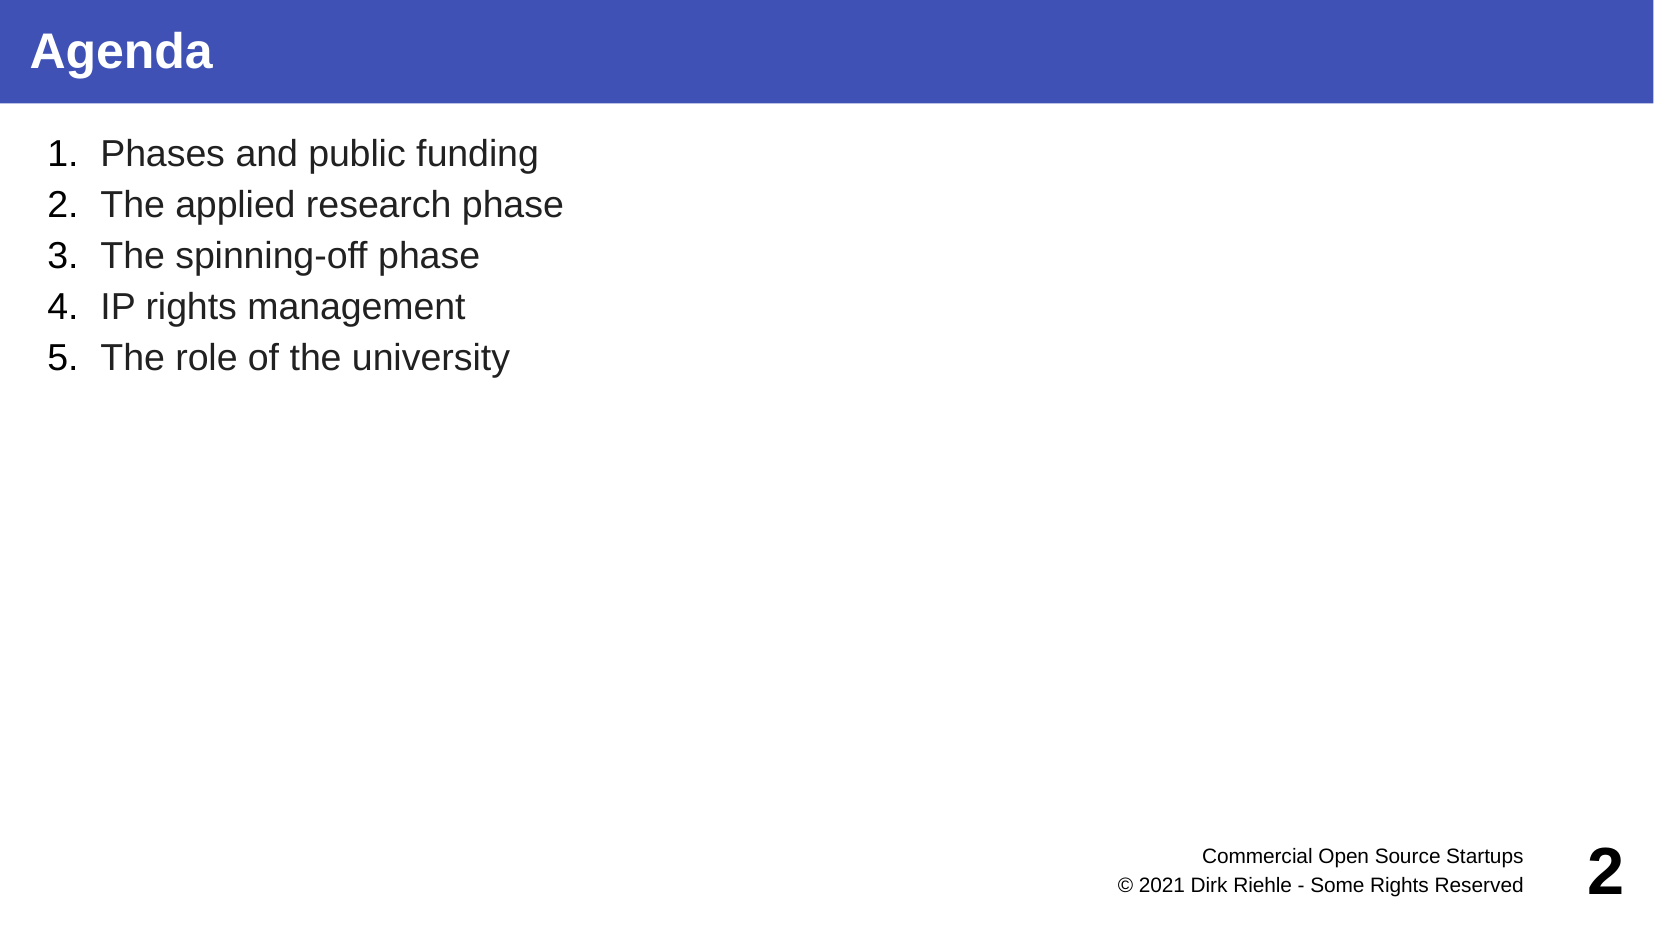

# Agenda
Phases and public funding
The applied research phase
The spinning-off phase
IP rights management
The role of the university
Commercial Open Source Startups
2
© 2021 Dirk Riehle - Some Rights Reserved